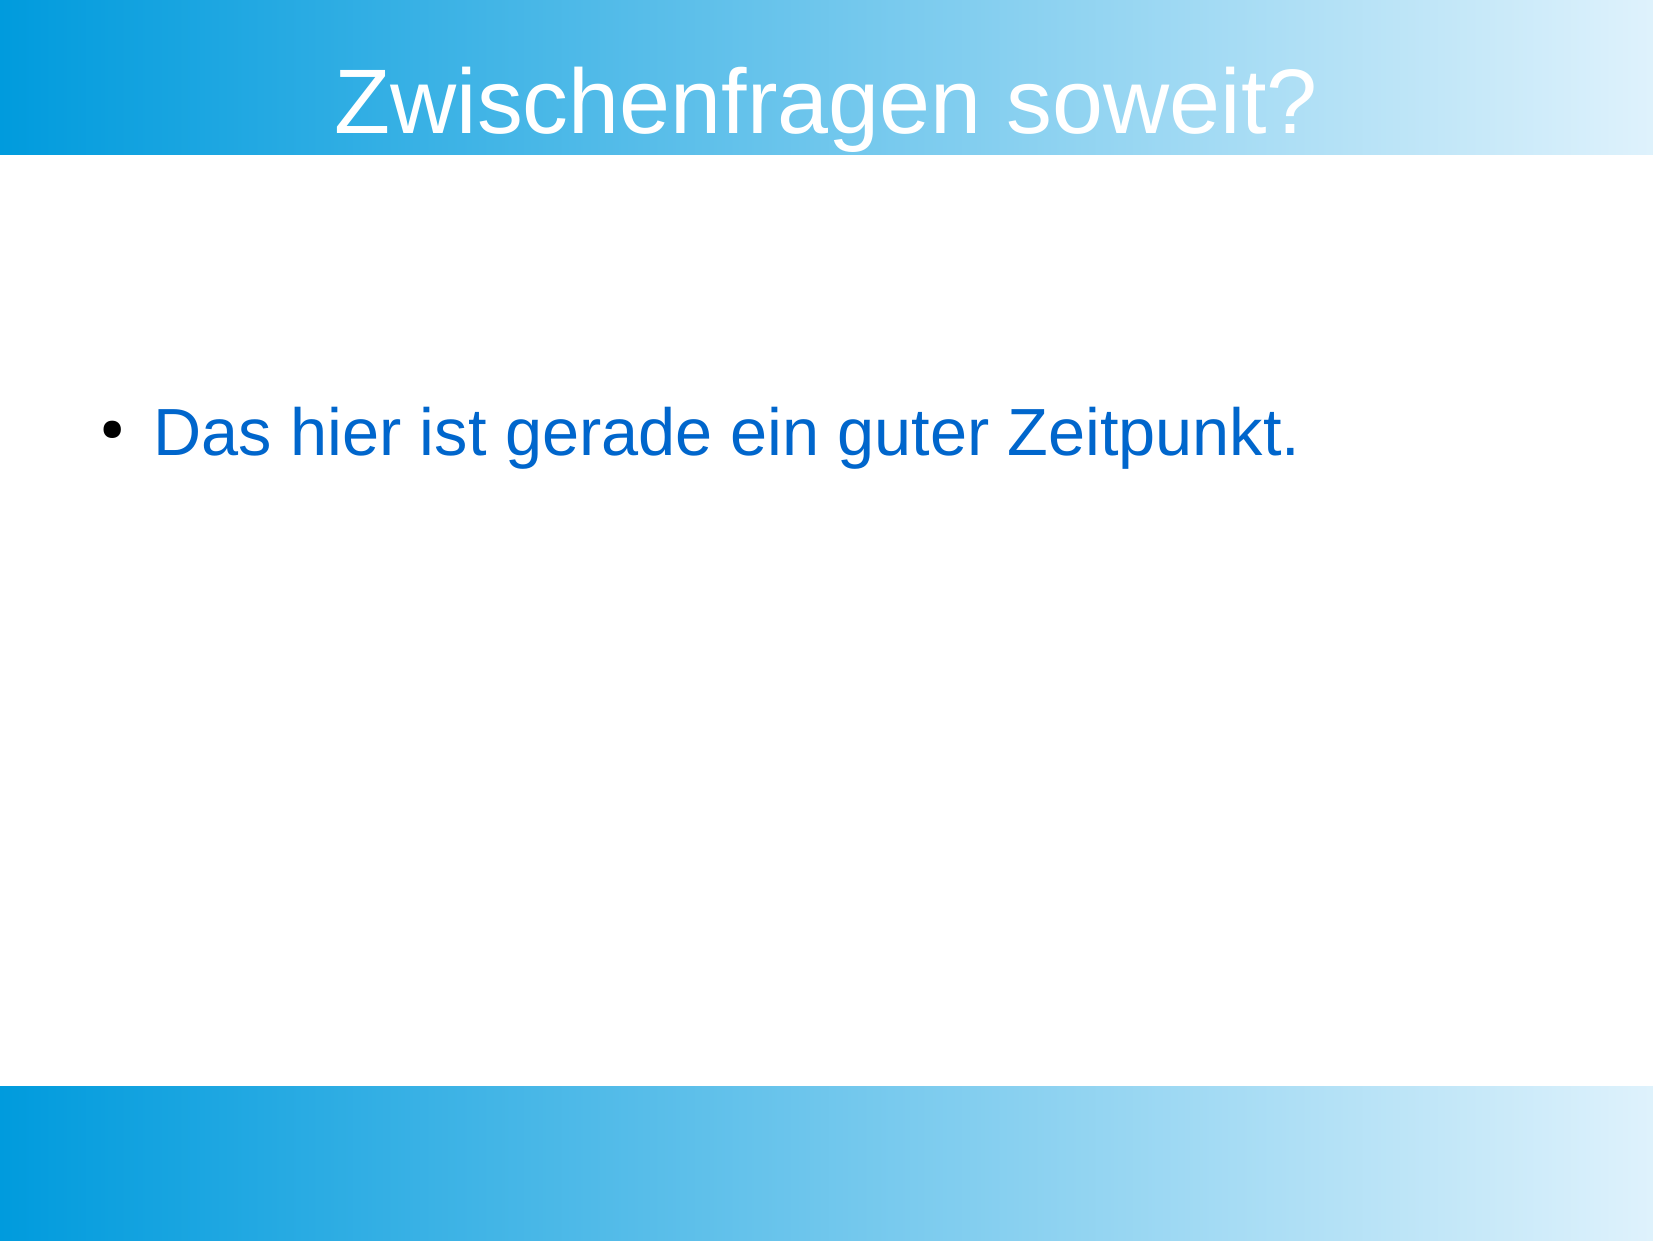

# Zwischenfragen soweit?
Das hier ist gerade ein guter Zeitpunkt.